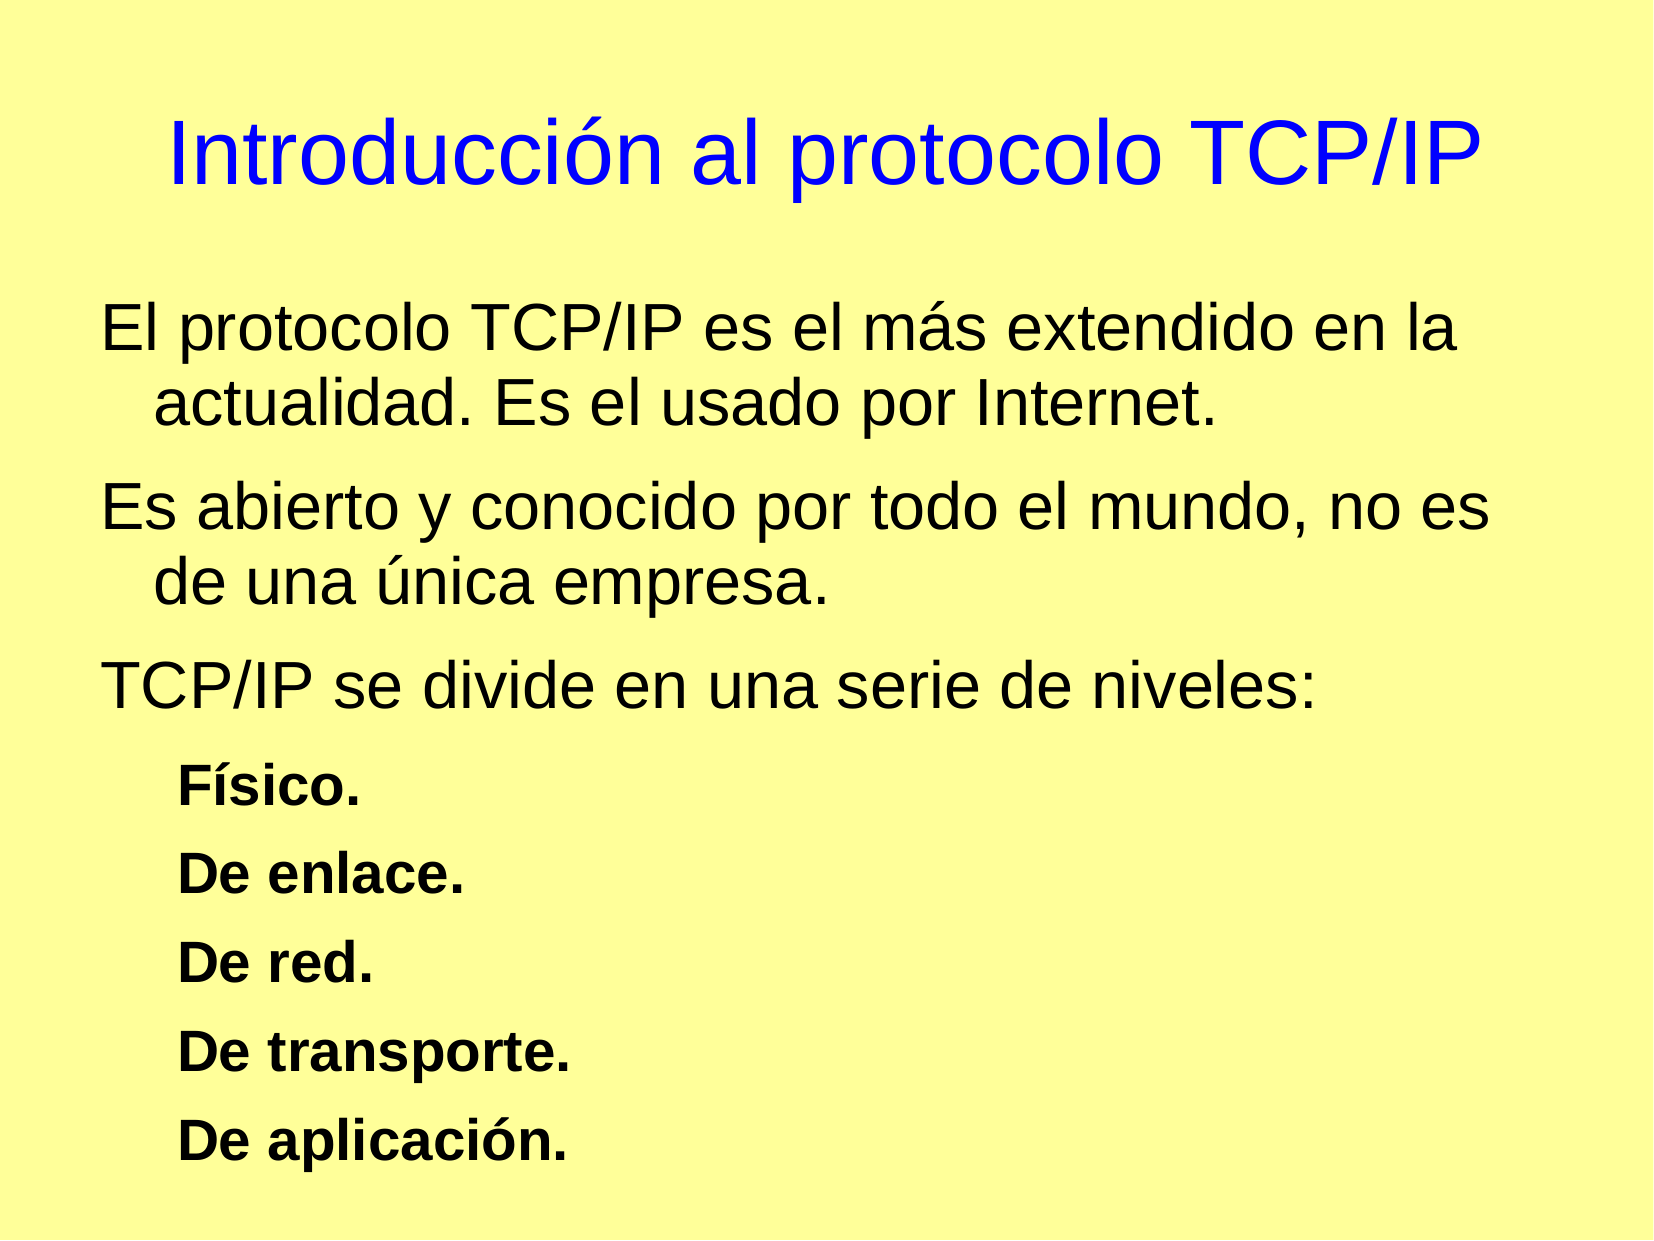

# Introducción al protocolo TCP/IP
El protocolo TCP/IP es el más extendido en la actualidad. Es el usado por Internet.
Es abierto y conocido por todo el mundo, no es de una única empresa.
TCP/IP se divide en una serie de niveles:
Físico.
De enlace.
De red.
De transporte.
De aplicación.